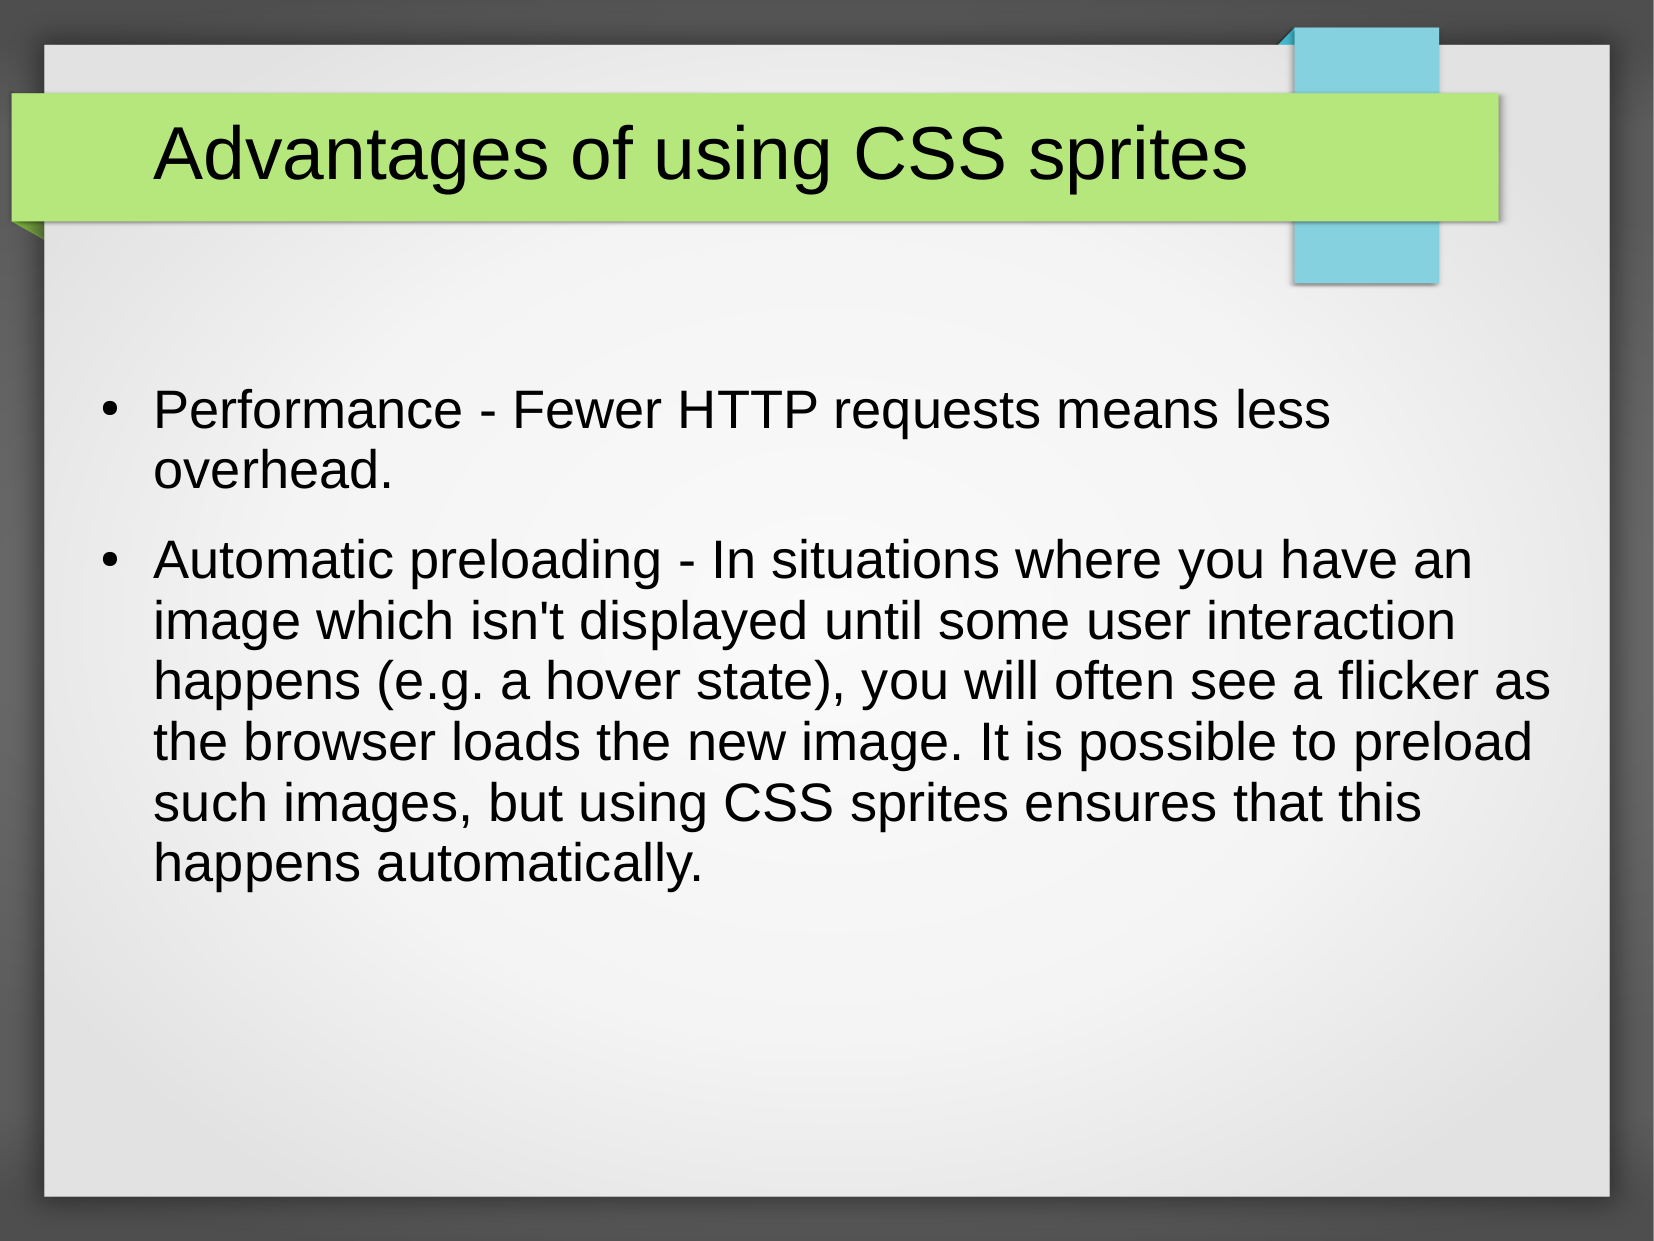

# Advantages of using CSS sprites
Performance - Fewer HTTP requests means less overhead.
Automatic preloading - In situations where you have an image which isn't displayed until some user interaction happens (e.g. a hover state), you will often see a flicker as the browser loads the new image. It is possible to preload such images, but using CSS sprites ensures that this happens automatically.